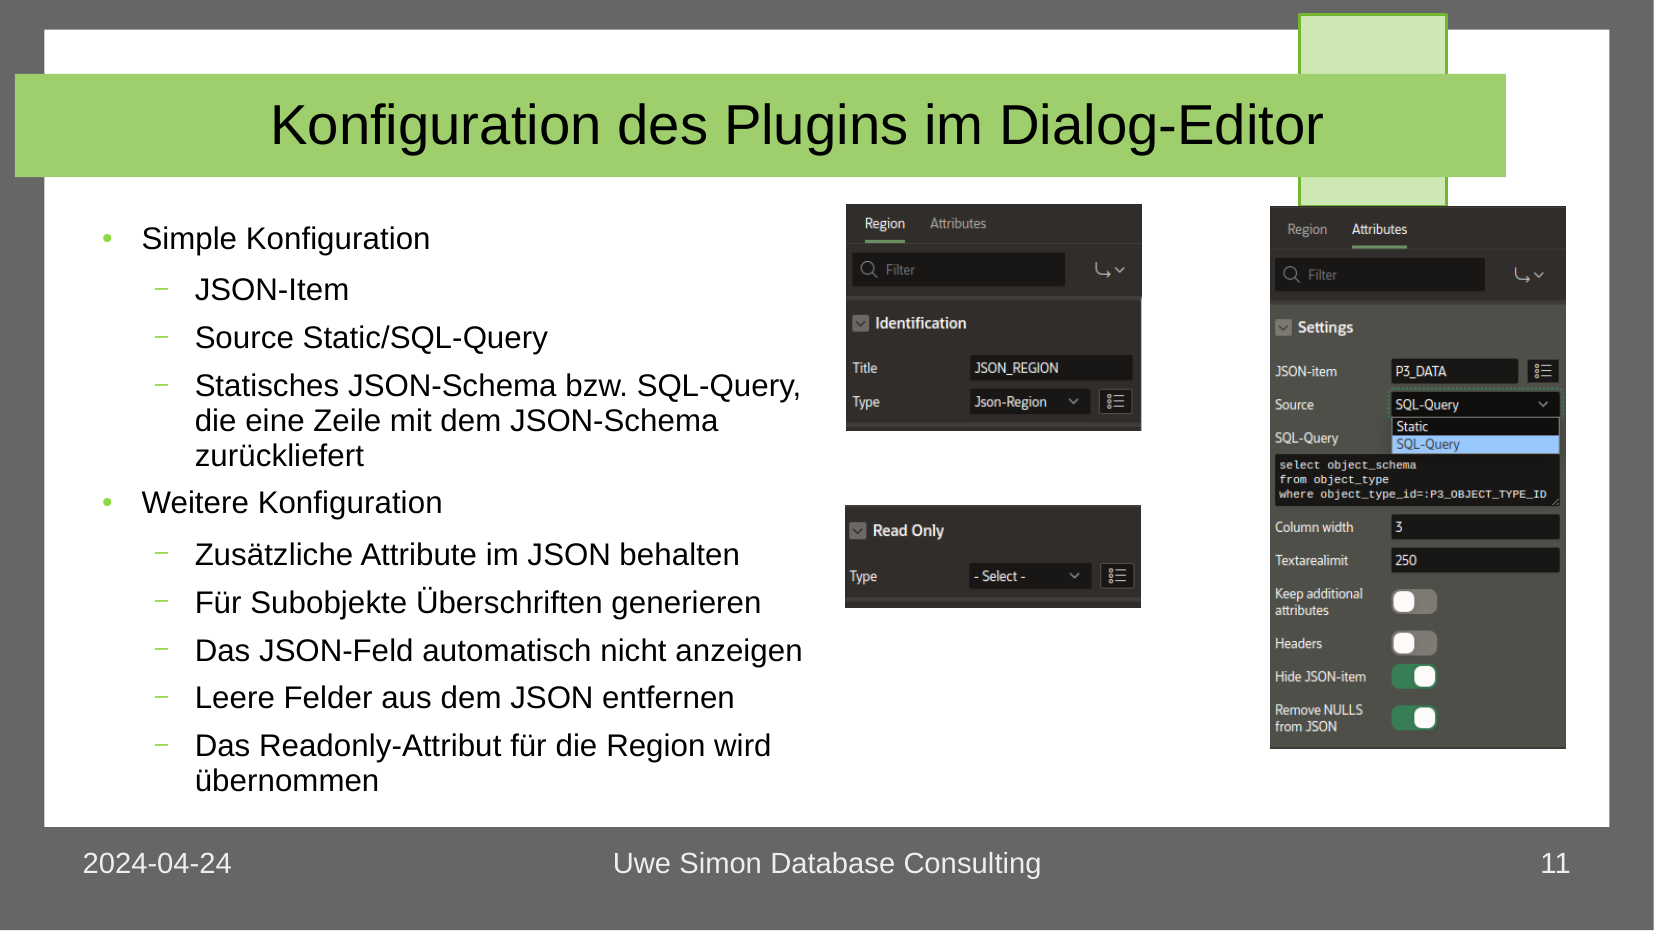

# Konfiguration des Plugins im Dialog-Editor
Simple Konfiguration
JSON-Item
Source Static/SQL-Query
Statisches JSON-Schema bzw. SQL-Query, die eine Zeile mit dem JSON-Schema zurückliefert
Weitere Konfiguration
Zusätzliche Attribute im JSON behalten
Für Subobjekte Überschriften generieren
Das JSON-Feld automatisch nicht anzeigen
Leere Felder aus dem JSON entfernen
Das Readonly-Attribut für die Region wird übernommen
2024-04-24
Uwe Simon Database Consulting
11